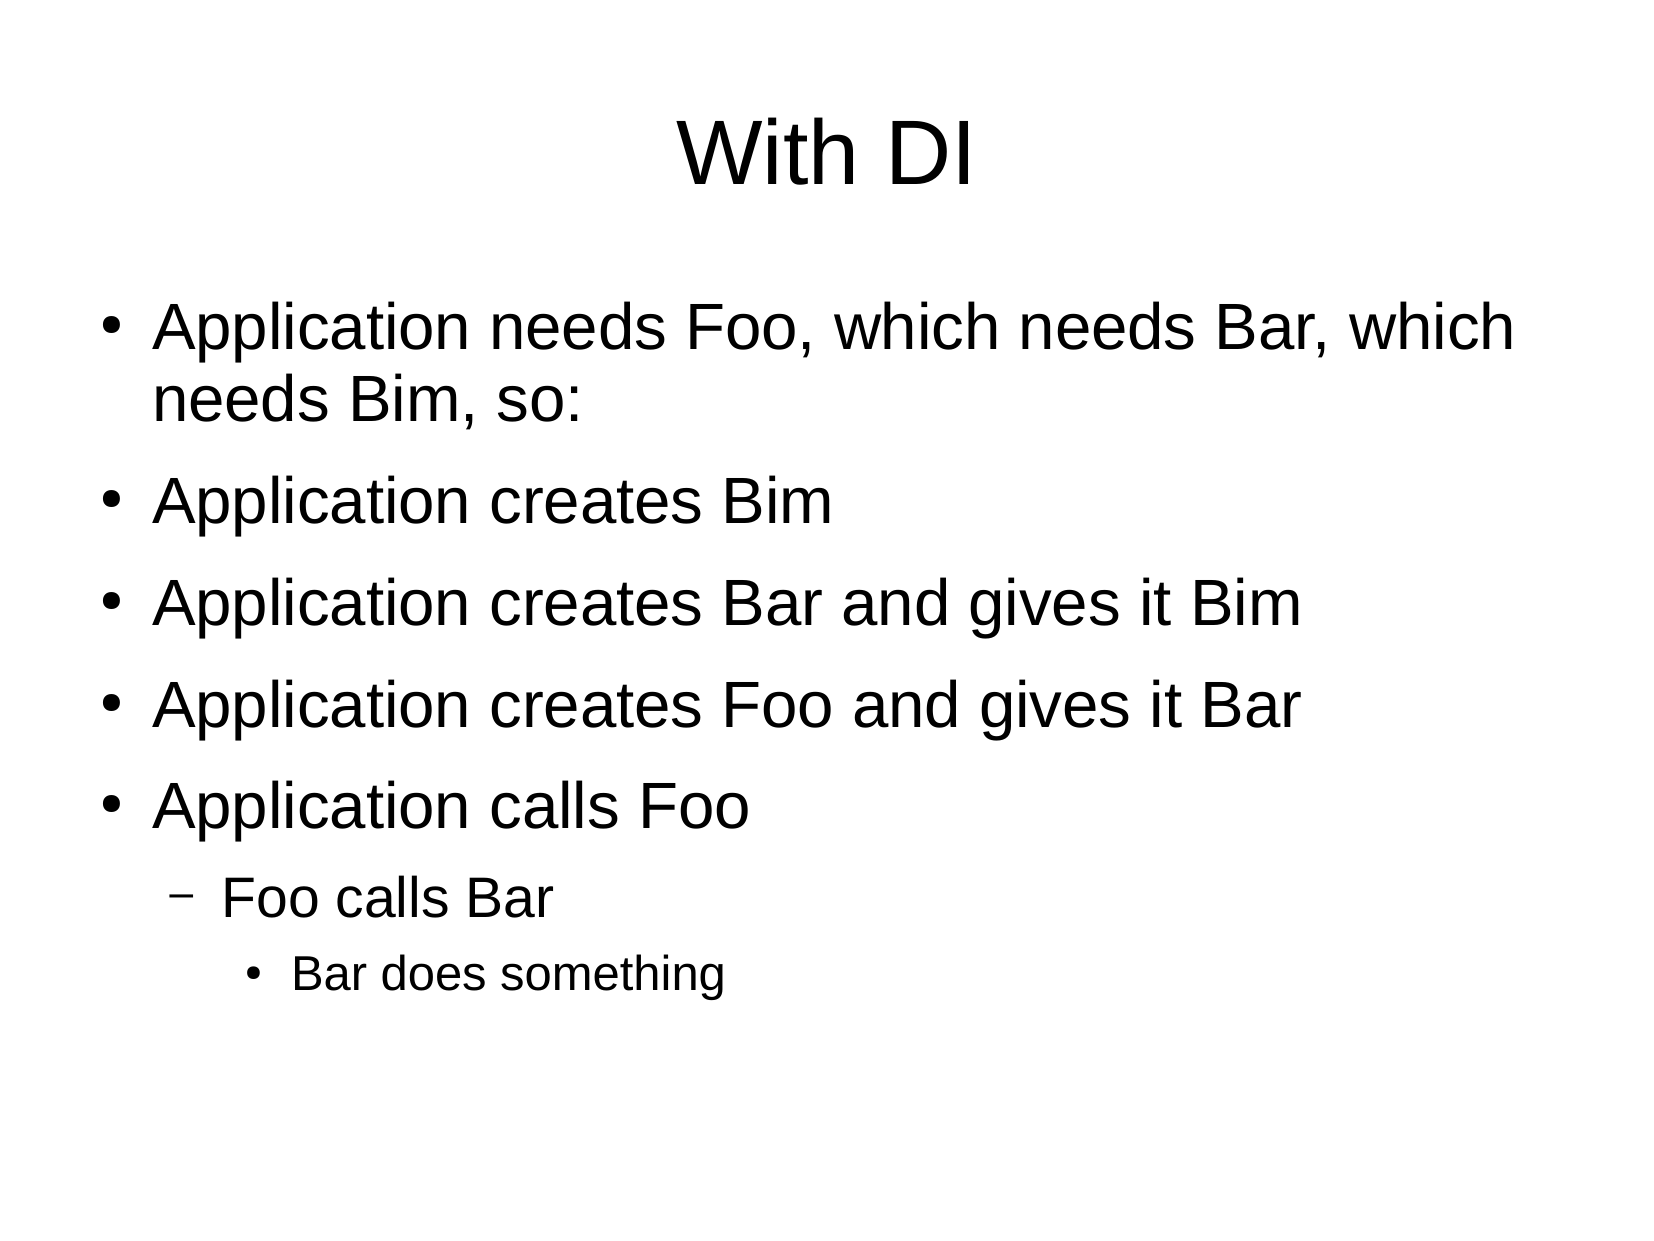

# With DI
Application needs Foo, which needs Bar, which needs Bim, so:
Application creates Bim
Application creates Bar and gives it Bim
Application creates Foo and gives it Bar
Application calls Foo
Foo calls Bar
Bar does something